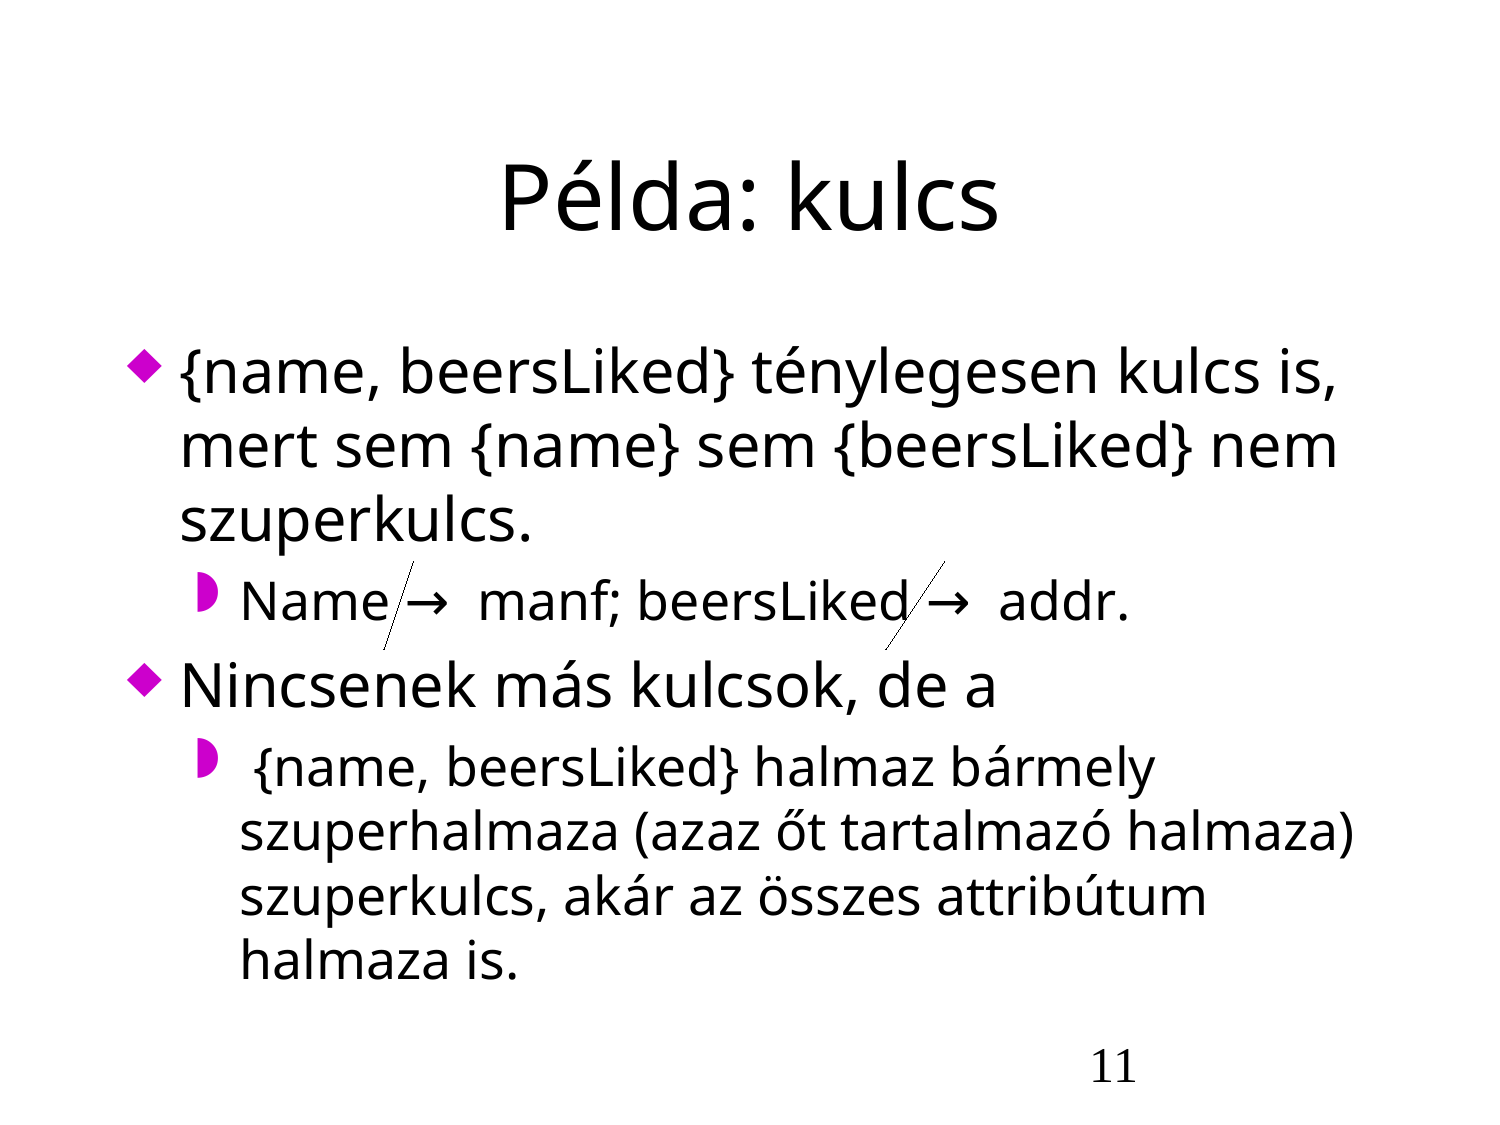

# Példa: kulcs
{name, beersLiked} ténylegesen kulcs is, mert sem {name} sem {beersLiked} nem szuperkulcs.
Name → manf; beersLiked → addr.
Nincsenek más kulcsok, de a
 {name, beersLiked} halmaz bármely szuperhalmaza (azaz őt tartalmazó halmaza) szuperkulcs, akár az összes attribútum halmaza is.
11